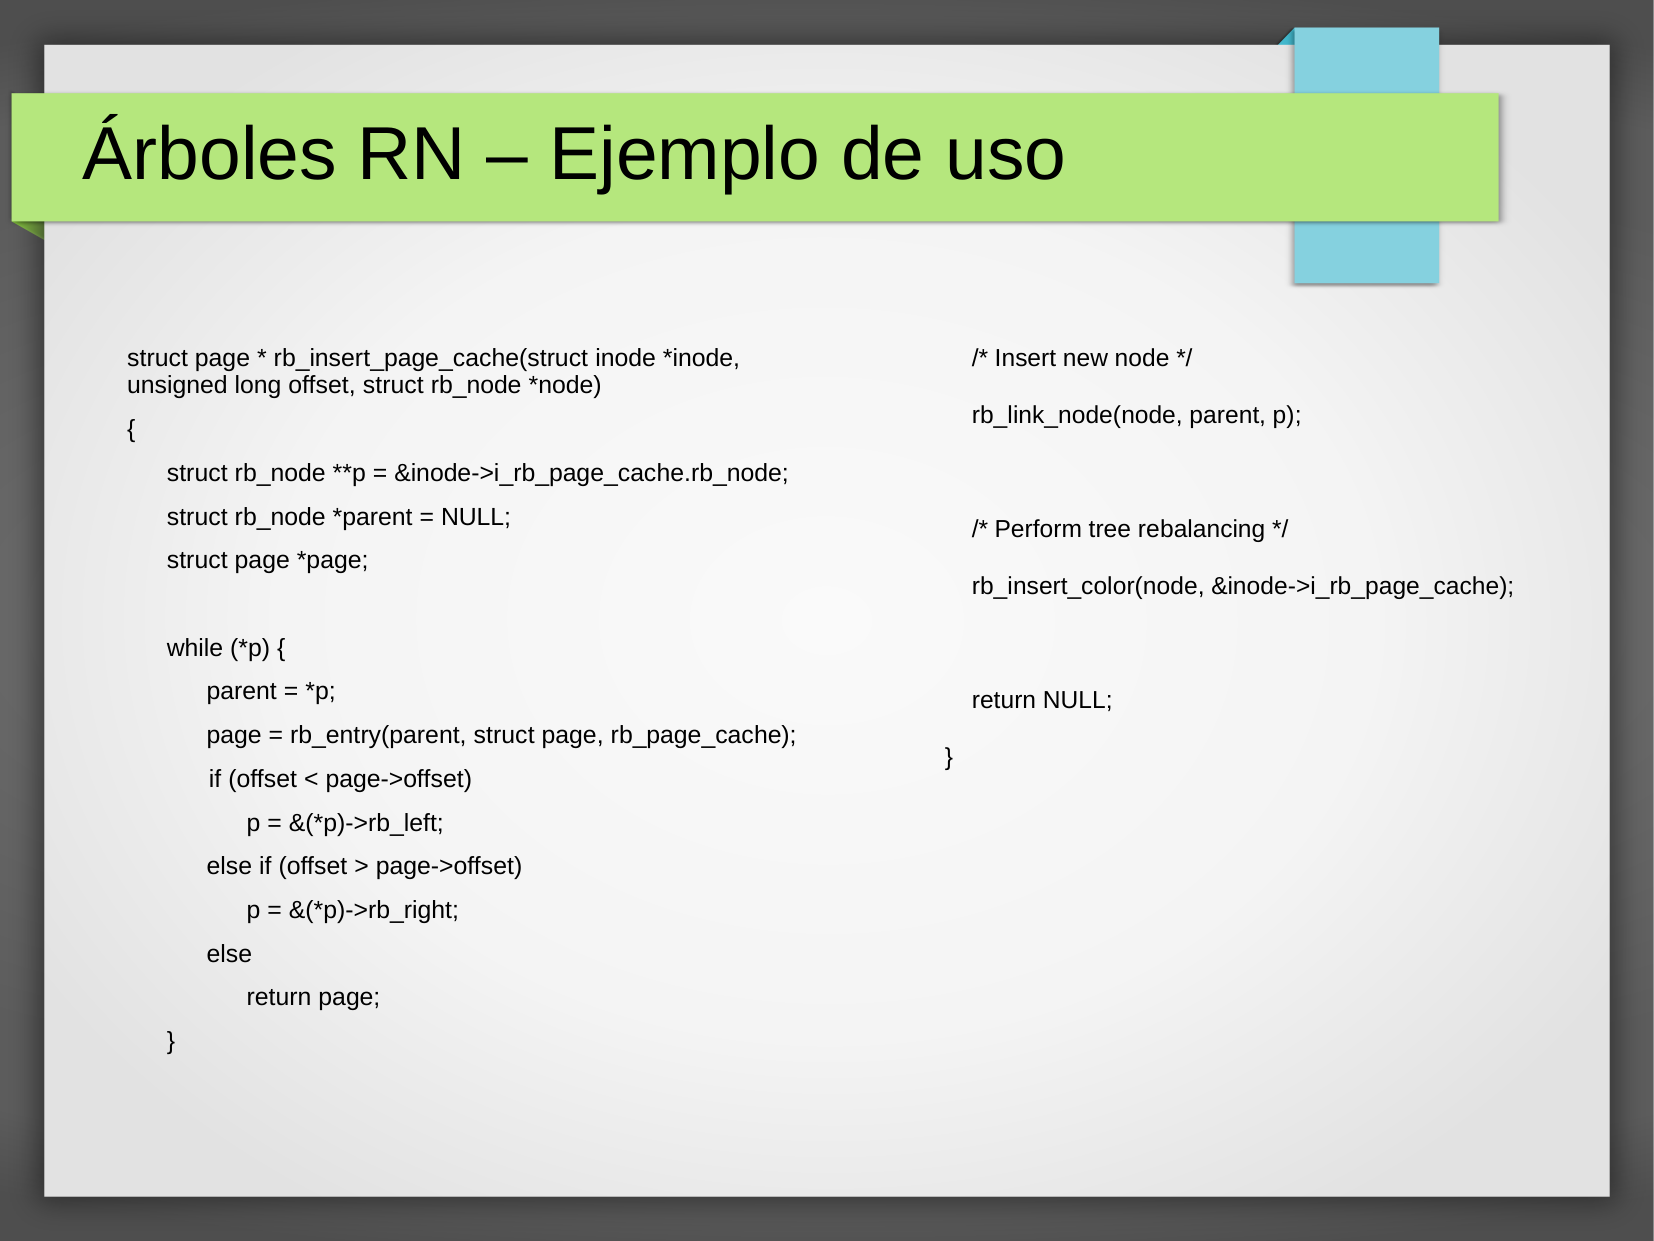

# Árboles RN – Ejemplo de uso
struct page * rb_insert_page_cache(struct inode *inode, unsigned long offset, struct rb_node *node)
{
	struct rb_node **p = &inode->i_rb_page_cache.rb_node;
	struct rb_node *parent = NULL;
	struct page *page;
	while (*p) {
		parent = *p;
		page = rb_entry(parent, struct page, rb_page_cache);
	 if (offset < page->offset)
			p = &(*p)->rb_left;
		else if (offset > page->offset)
			p = &(*p)->rb_right;
		else
			return page;
	}
 /* Insert new node */
 rb_link_node(node, parent, p);
 /* Perform tree rebalancing */
 rb_insert_color(node, &inode->i_rb_page_cache);
 return NULL;
}